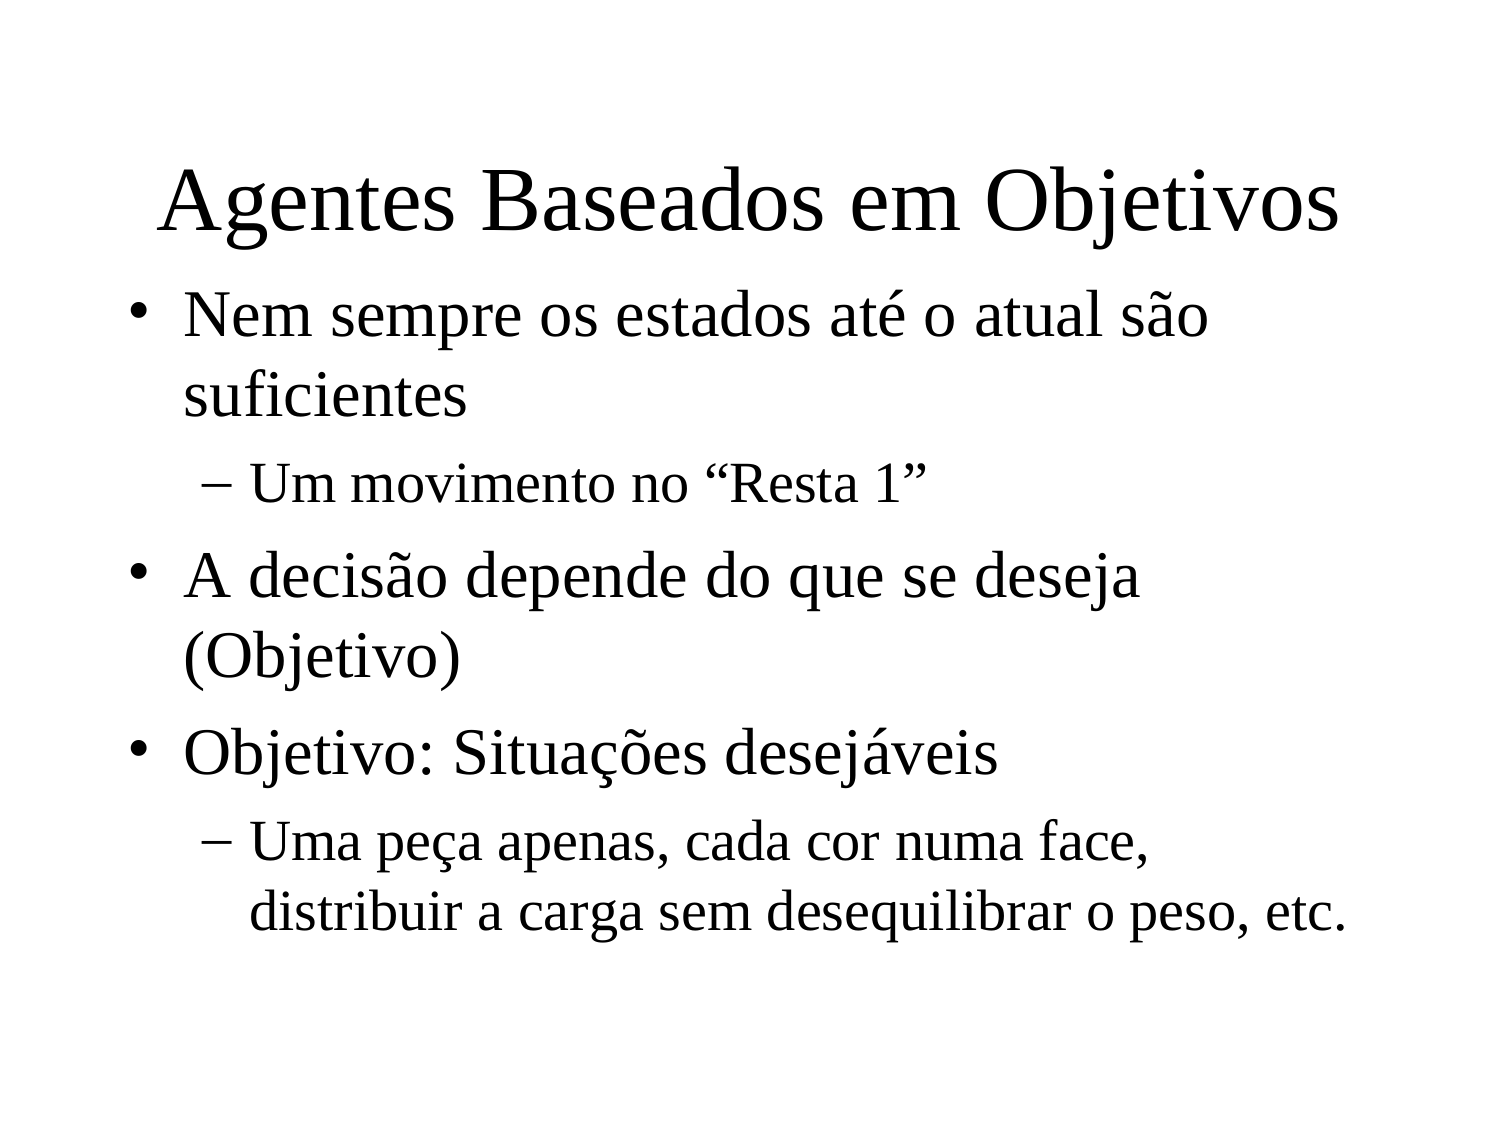

# Agentes Baseados em Objetivos
Nem sempre os estados até o atual são suficientes
Um movimento no “Resta 1”
A decisão depende do que se deseja (Objetivo)
Objetivo: Situações desejáveis
Uma peça apenas, cada cor numa face, distribuir a carga sem desequilibrar o peso, etc.